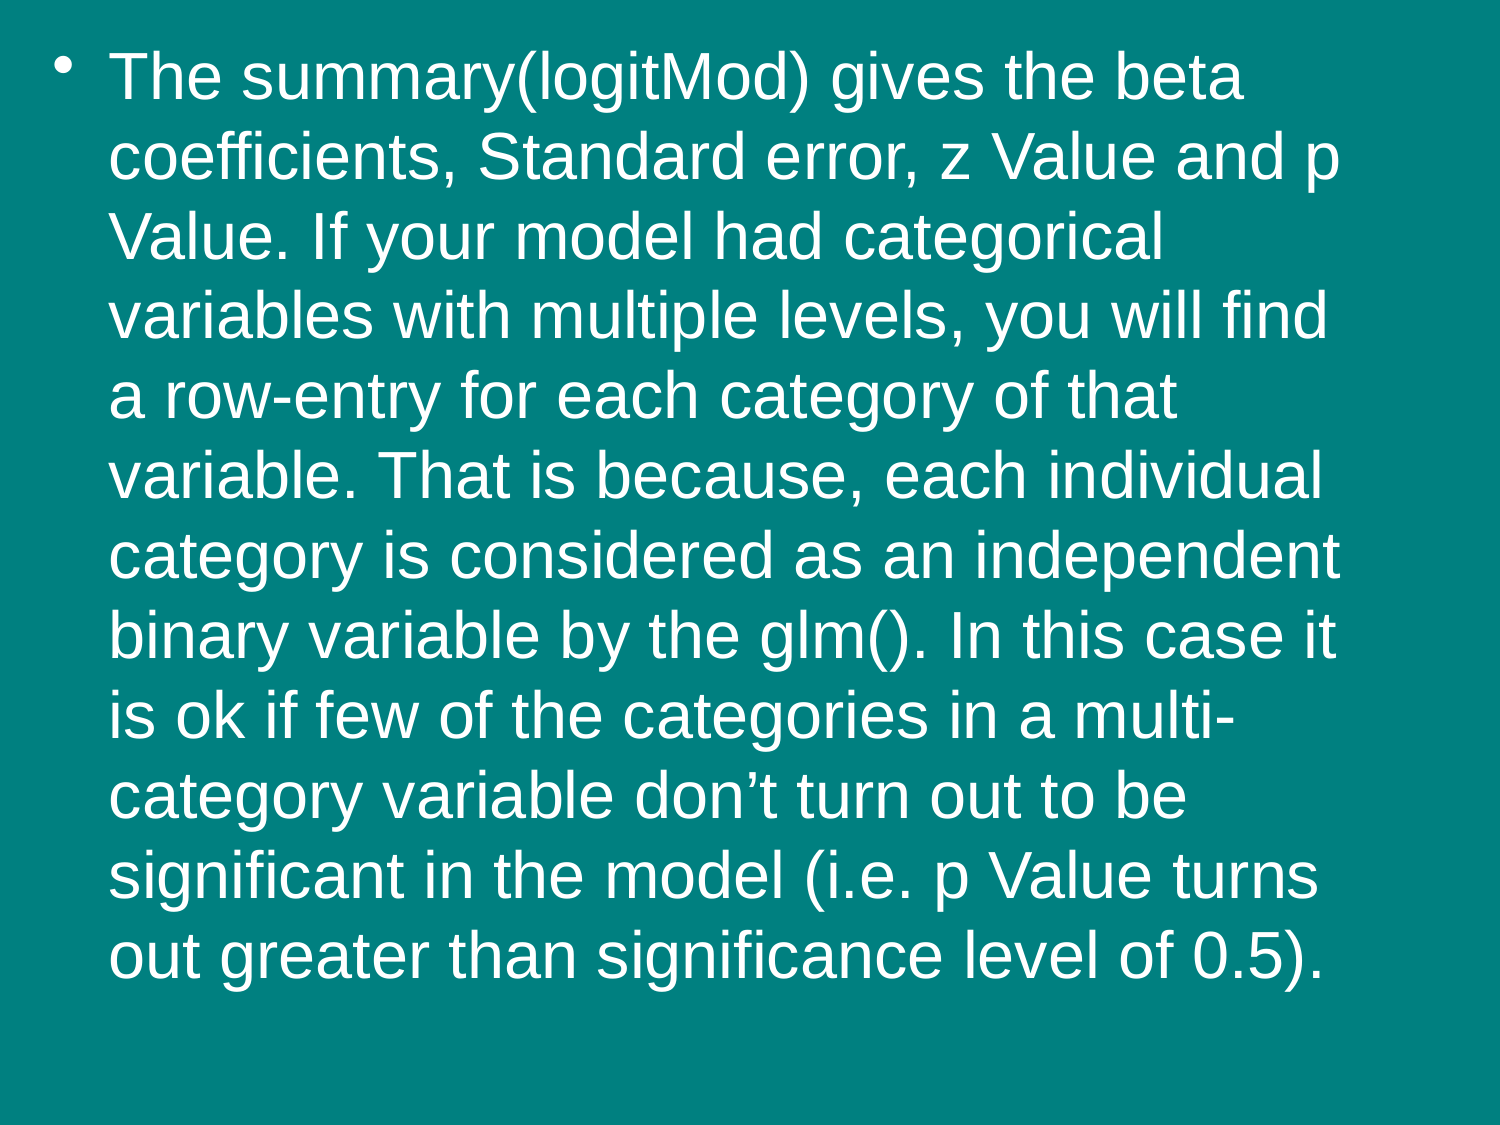

# The summary(logitMod) gives the beta coefficients, Standard error, z Value and p Value. If your model had categorical variables with multiple levels, you will find a row-entry for each category of that variable. That is because, each individual category is considered as an independent binary variable by the glm(). In this case it is ok if few of the categories in a multi-category variable don’t turn out to be significant in the model (i.e. p Value turns out greater than significance level of 0.5).